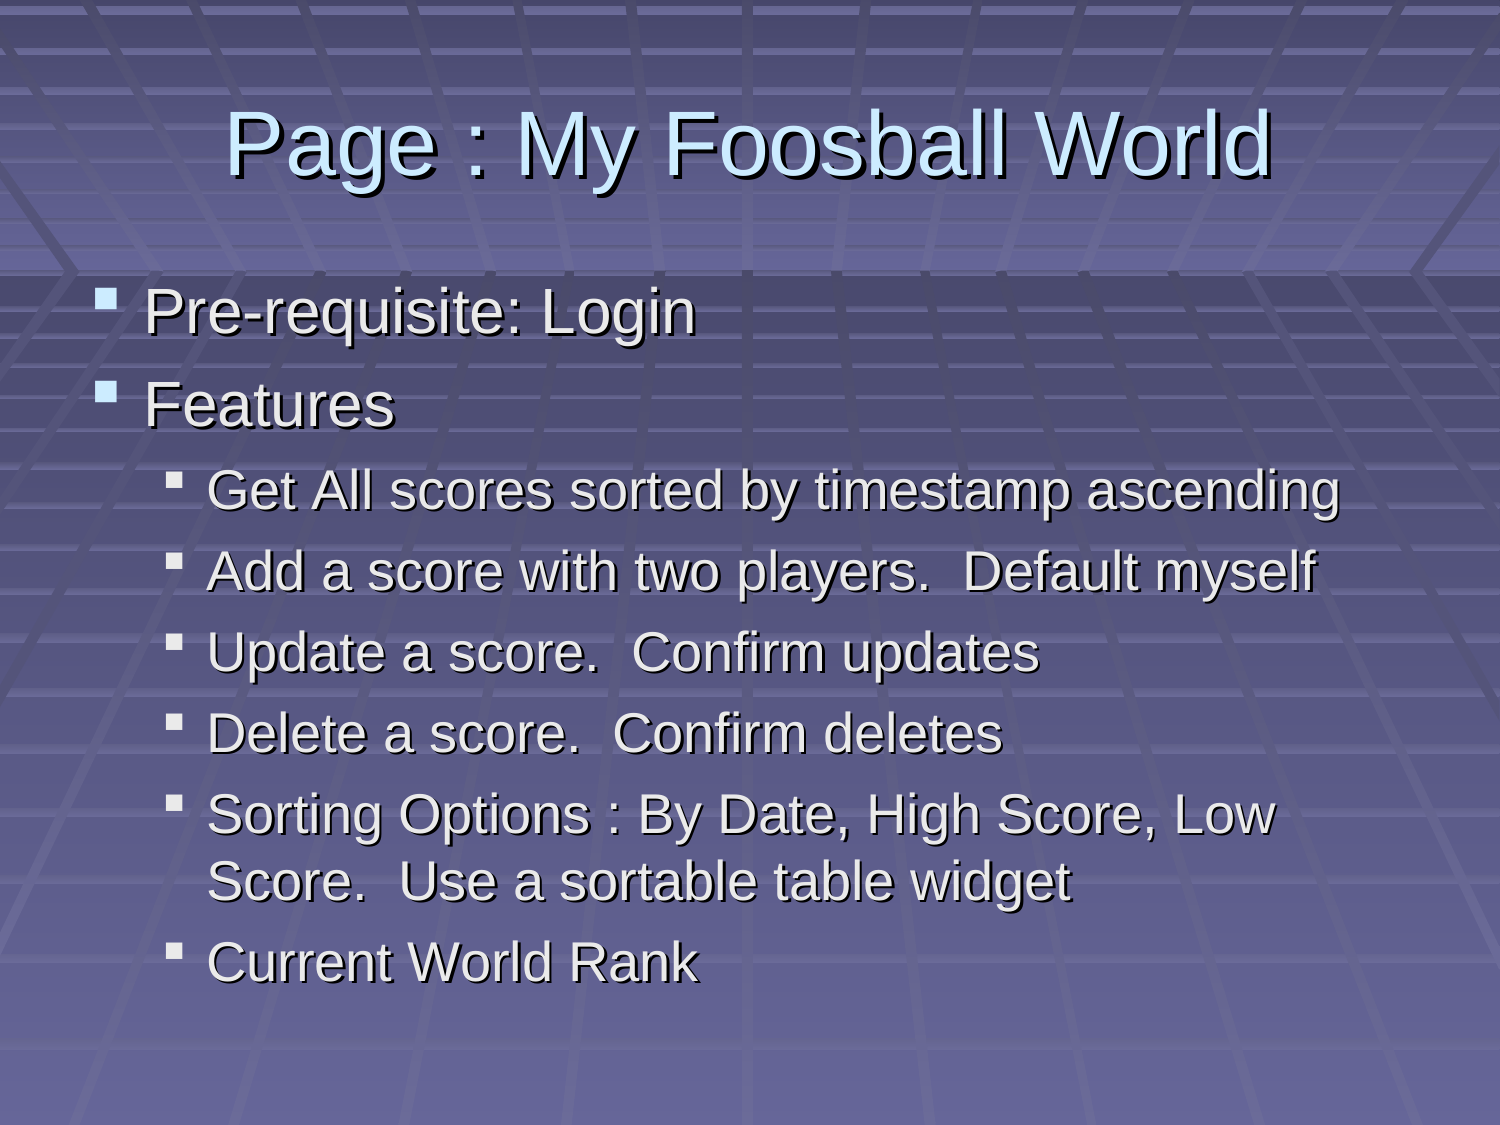

# Page : My Foosball World
Pre-requisite: Login
Features
Get All scores sorted by timestamp ascending
Add a score with two players. Default myself
Update a score. Confirm updates
Delete a score. Confirm deletes
Sorting Options : By Date, High Score, Low Score. Use a sortable table widget
Current World Rank